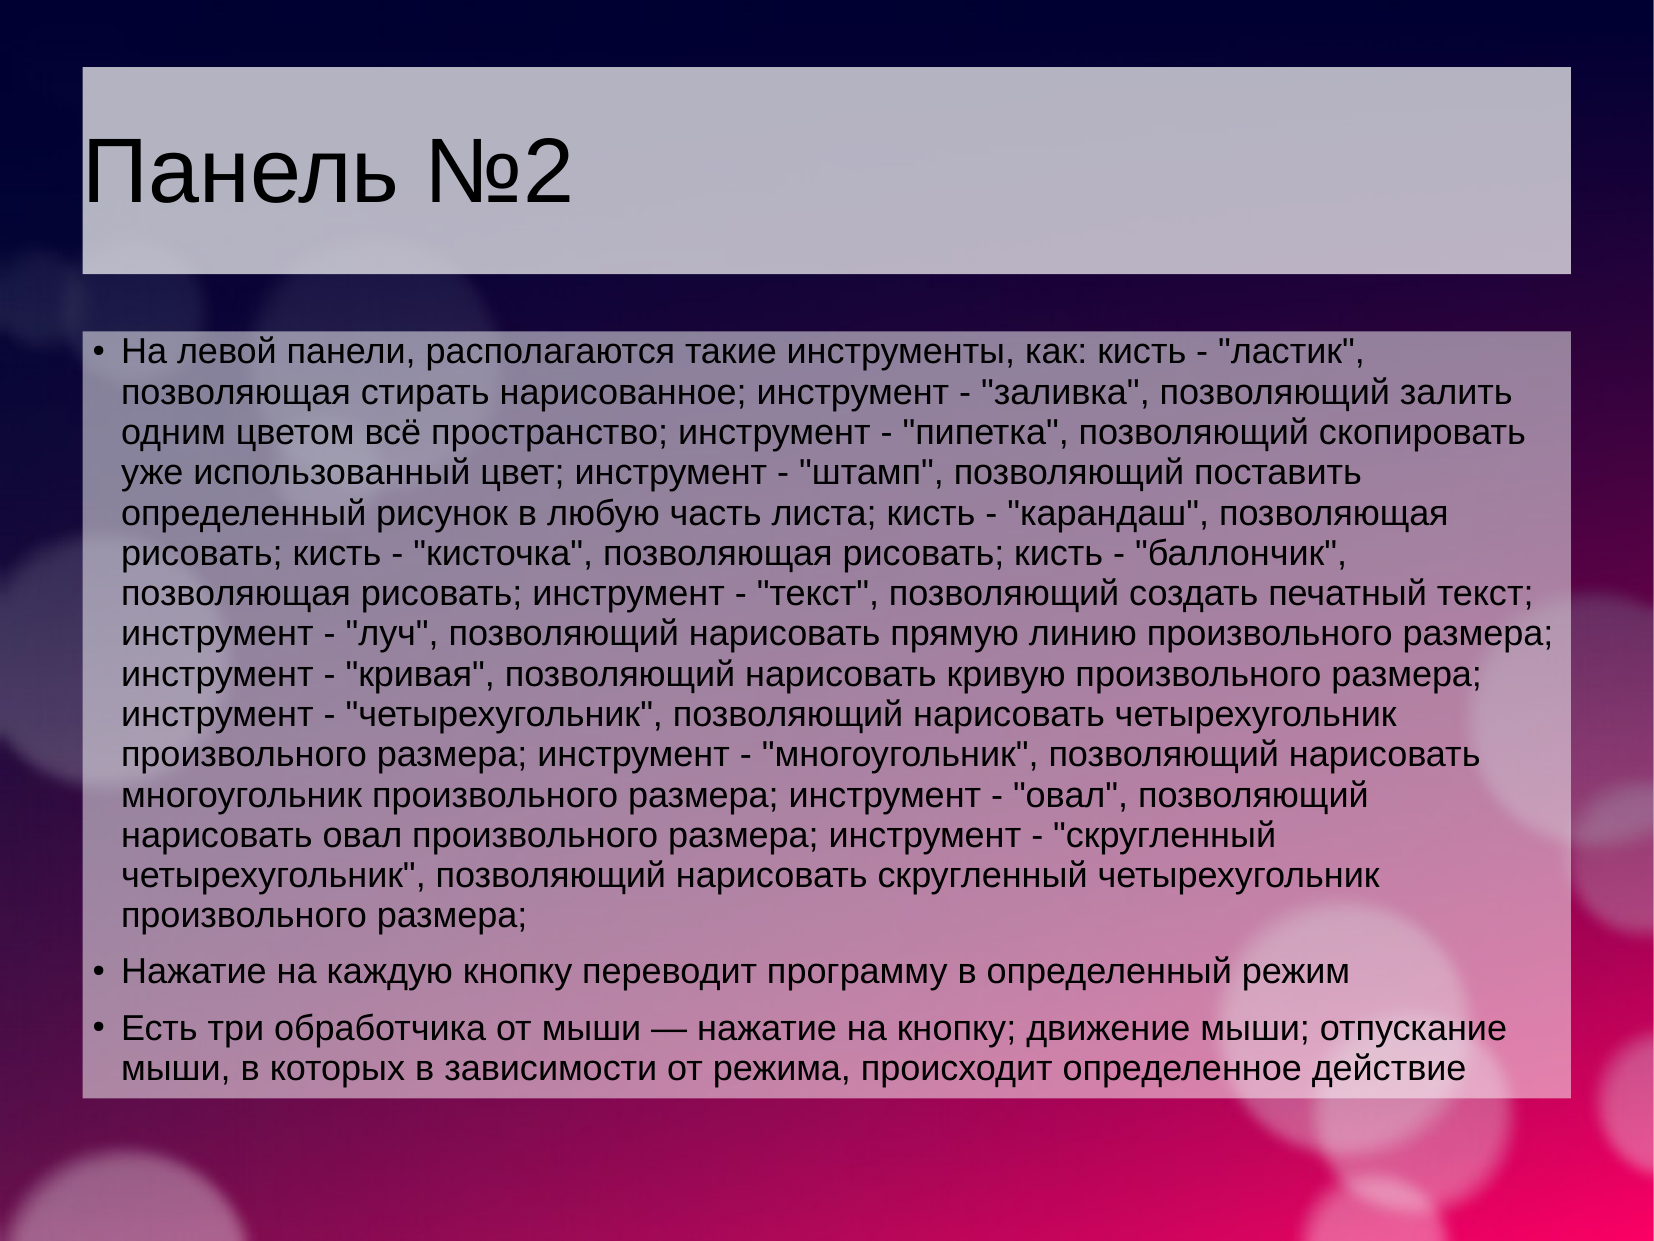

# Панель №2
На левой панели, располагаются такие инструменты, как: кисть - "ластик", позволяющая стирать нарисованное; инструмент - "заливка", позволяющий залить одним цветом всё пространство; инструмент - "пипетка", позволяющий скопировать уже использованный цвет; инструмент - "штамп", позволяющий поставить определенный рисунок в любую часть листа; кисть - "карандаш", позволяющая рисовать; кисть - "кисточка", позволяющая рисовать; кисть - "баллончик", позволяющая рисовать; инструмент - "текст", позволяющий создать печатный текст; инструмент - "луч", позволяющий нарисовать прямую линию произвольного размера; инструмент - "кривая", позволяющий нарисовать кривую произвольного размера; инструмент - "четырехугольник", позволяющий нарисовать четырехугольник произвольного размера; инструмент - "многоугольник", позволяющий нарисовать многоугольник произвольного размера; инструмент - "овал", позволяющий нарисовать овал произвольного размера; инструмент - "скругленный четырехугольник", позволяющий нарисовать скругленный четырехугольник произвольного размера;
Нажатие на каждую кнопку переводит программу в определенный режим
Есть три обработчика от мыши — нажатие на кнопку; движение мыши; отпускание мыши, в которых в зависимости от режима, происходит определенное действие